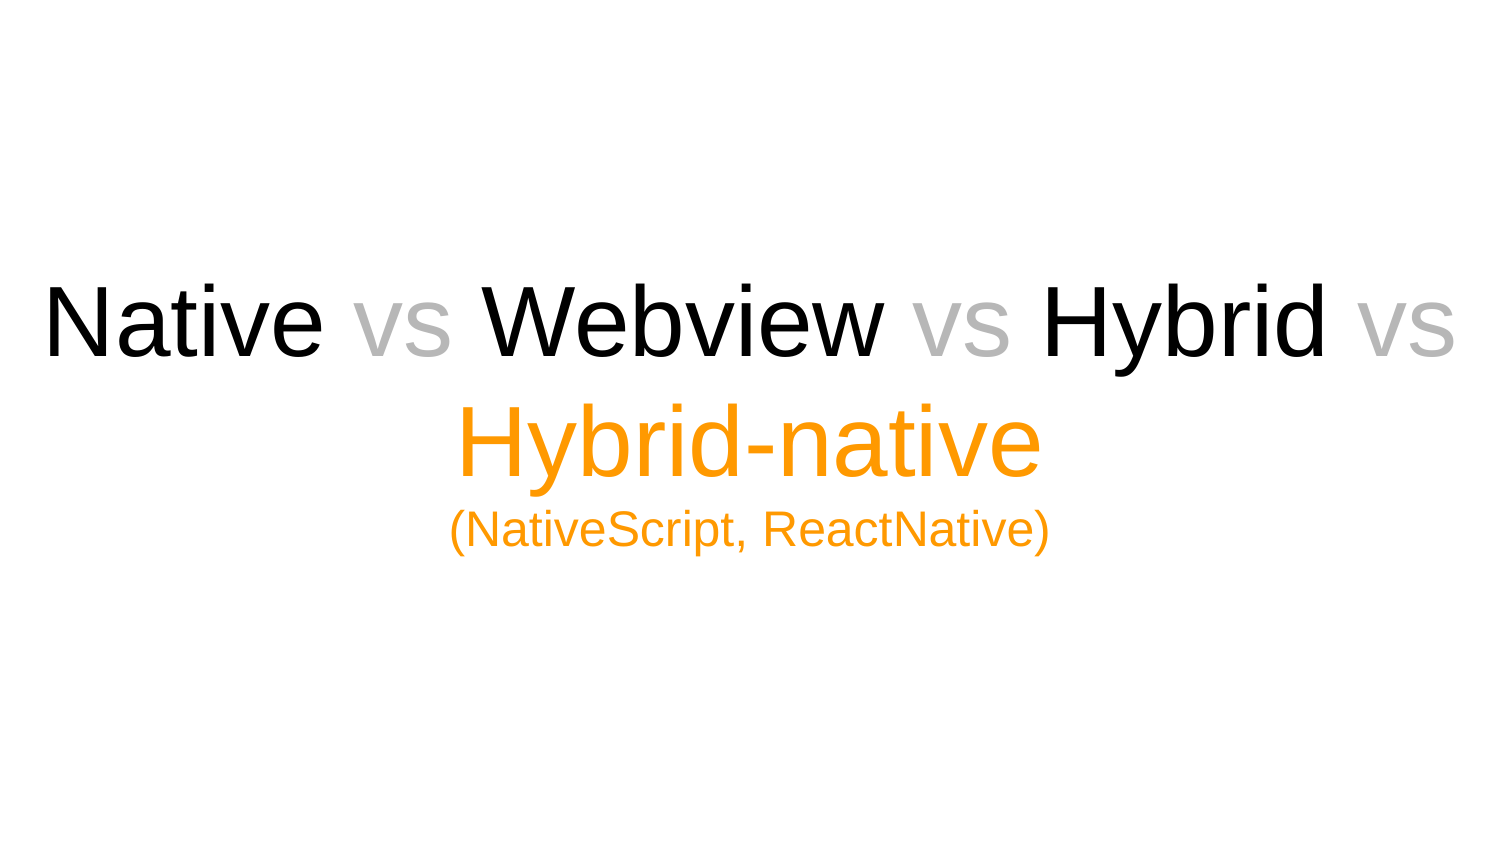

# Native vs Webview vs Hybrid vs Hybrid-native (NativeScript, ReactNative)